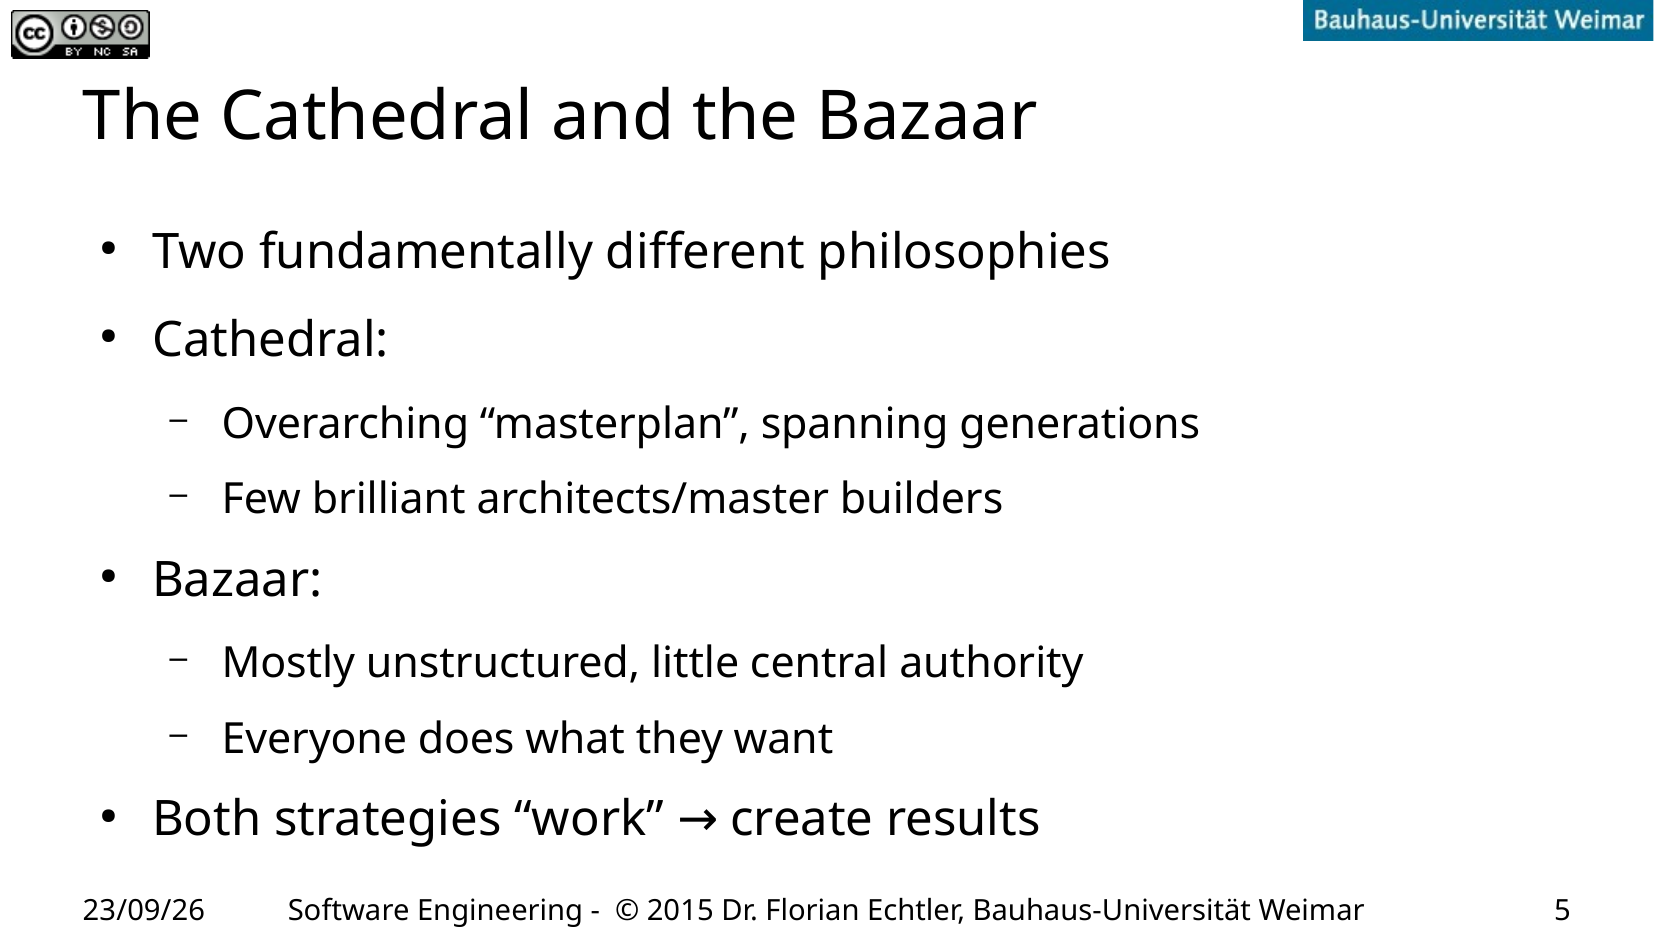

# The Cathedral and the Bazaar
Two fundamentally different philosophies
Cathedral:
Overarching “masterplan”, spanning generations
Few brilliant architects/master builders
Bazaar:
Mostly unstructured, little central authority
Everyone does what they want
Both strategies “work” → create results
Software Engineering - © 2015 Dr. Florian Echtler, Bauhaus-Universität Weimar
5